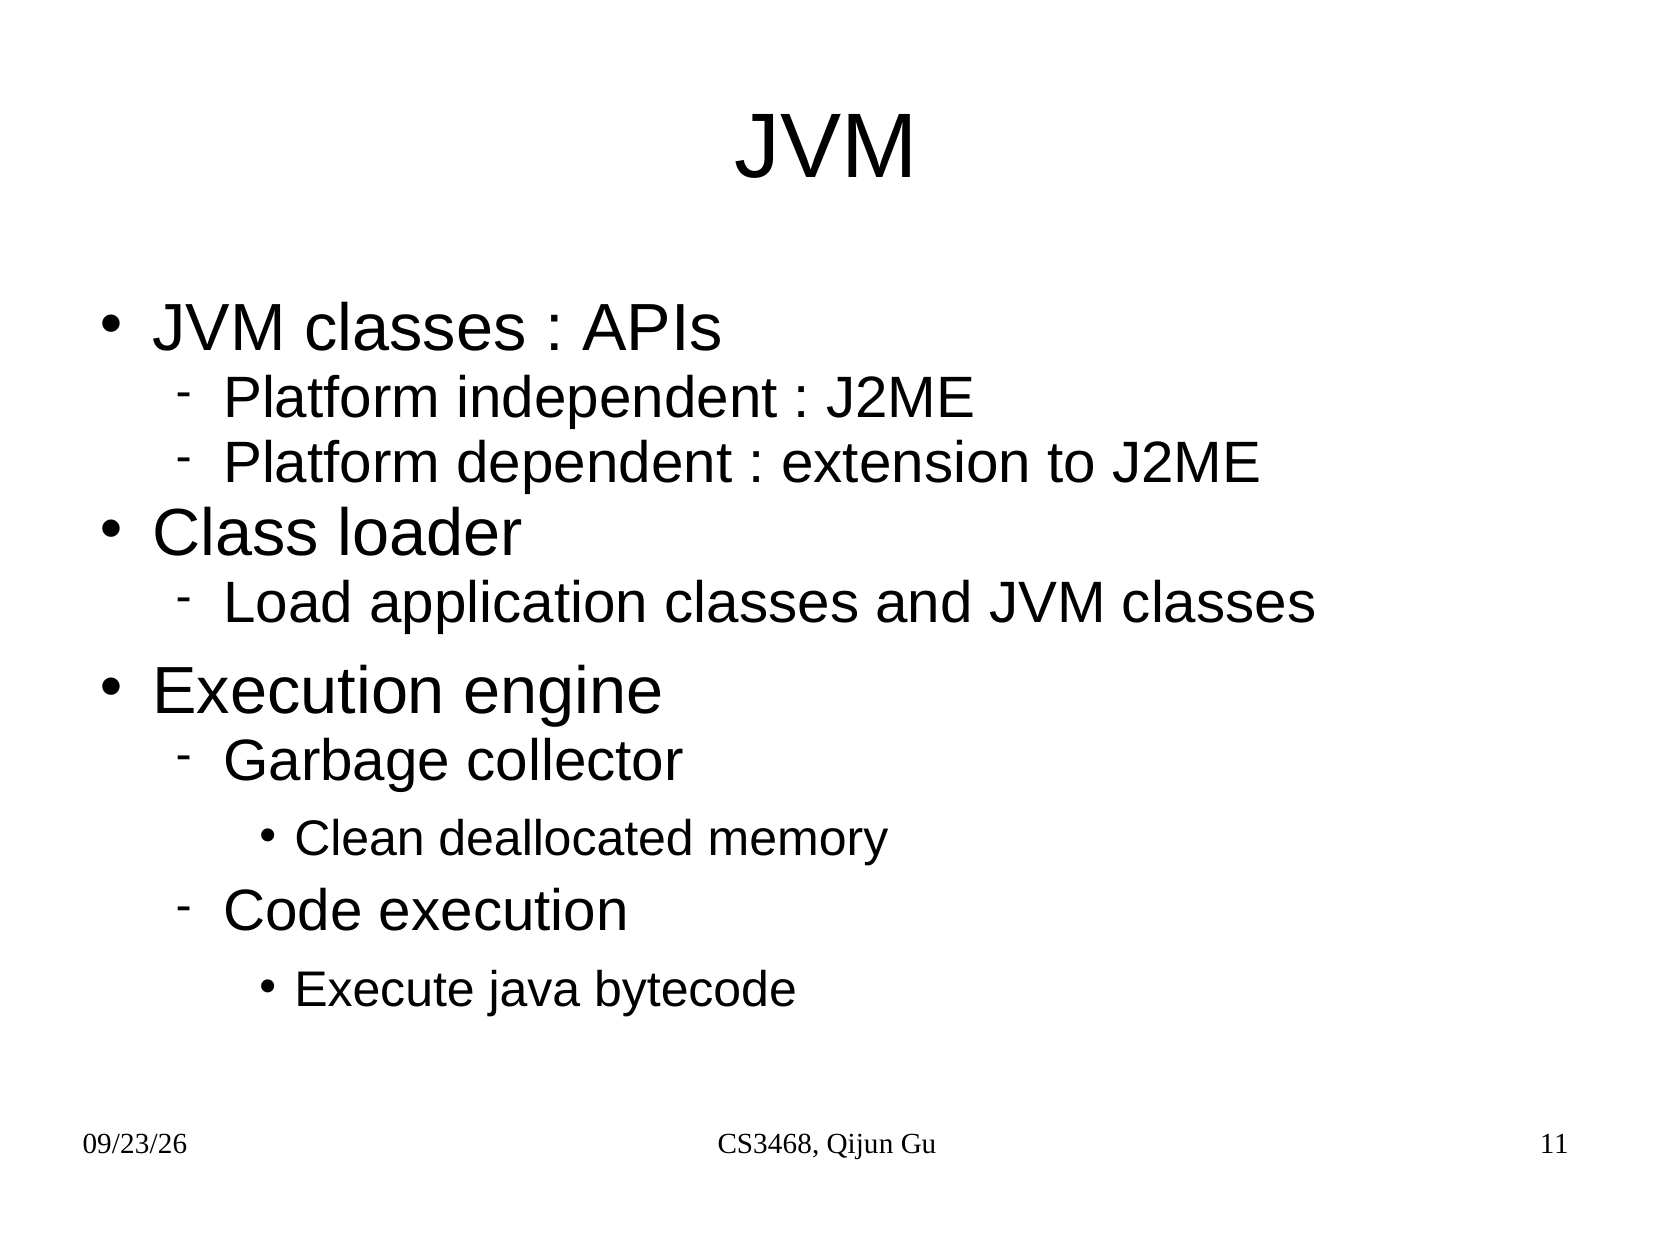

# JVM
JVM classes : APIs
Platform independent : J2ME
Platform dependent : extension to J2ME
Class loader
Load application classes and JVM classes
Execution engine
Garbage collector
Clean deallocated memory
Code execution
Execute java bytecode
CS3468, Qijun Gu
11